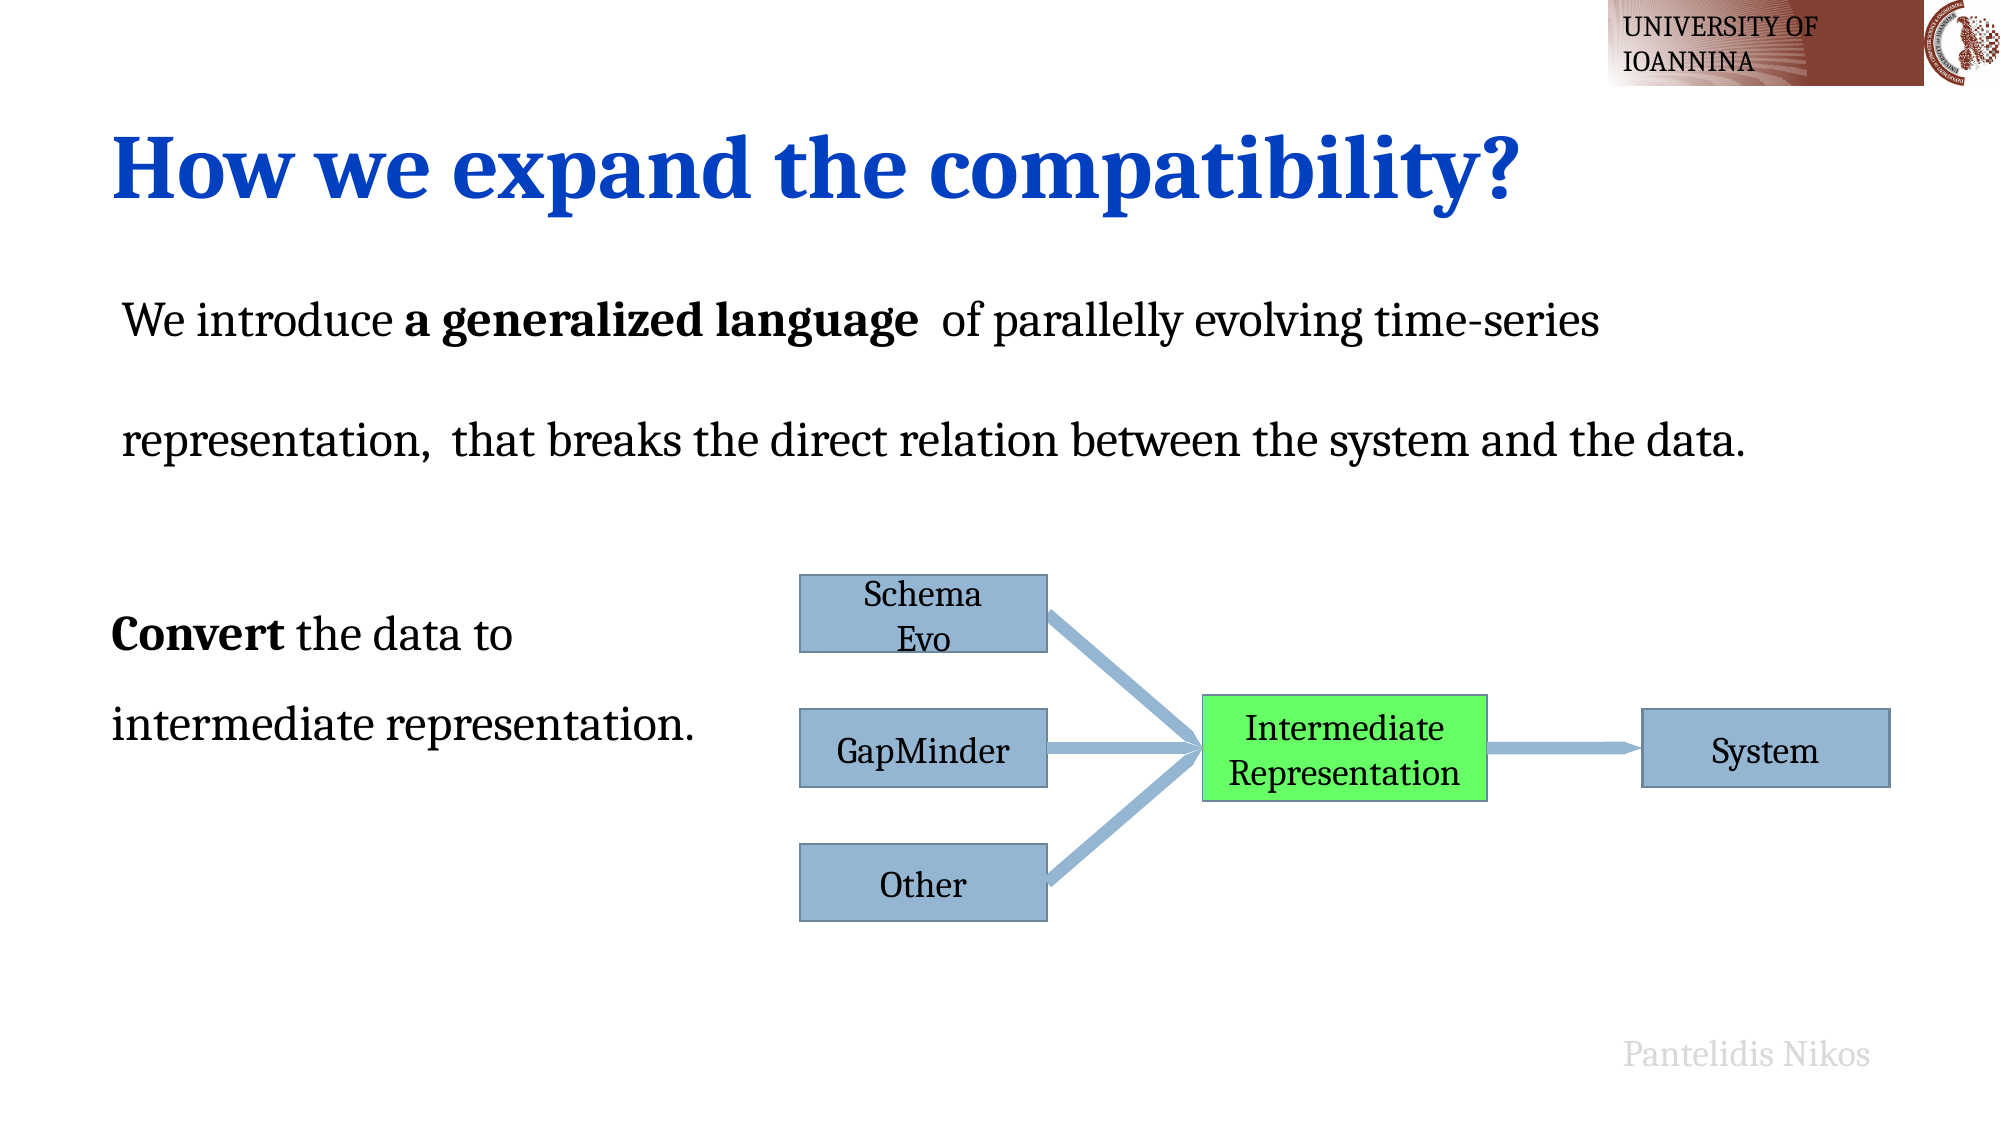

How we expand the compatibility?
We introduce a generalized language of parallelly evolving time-series representation, that breaks the direct relation between the system and the data.
Schema Evo
Intermediate Representation
System
GapMinder
Other
Convert the data to intermediate representation.